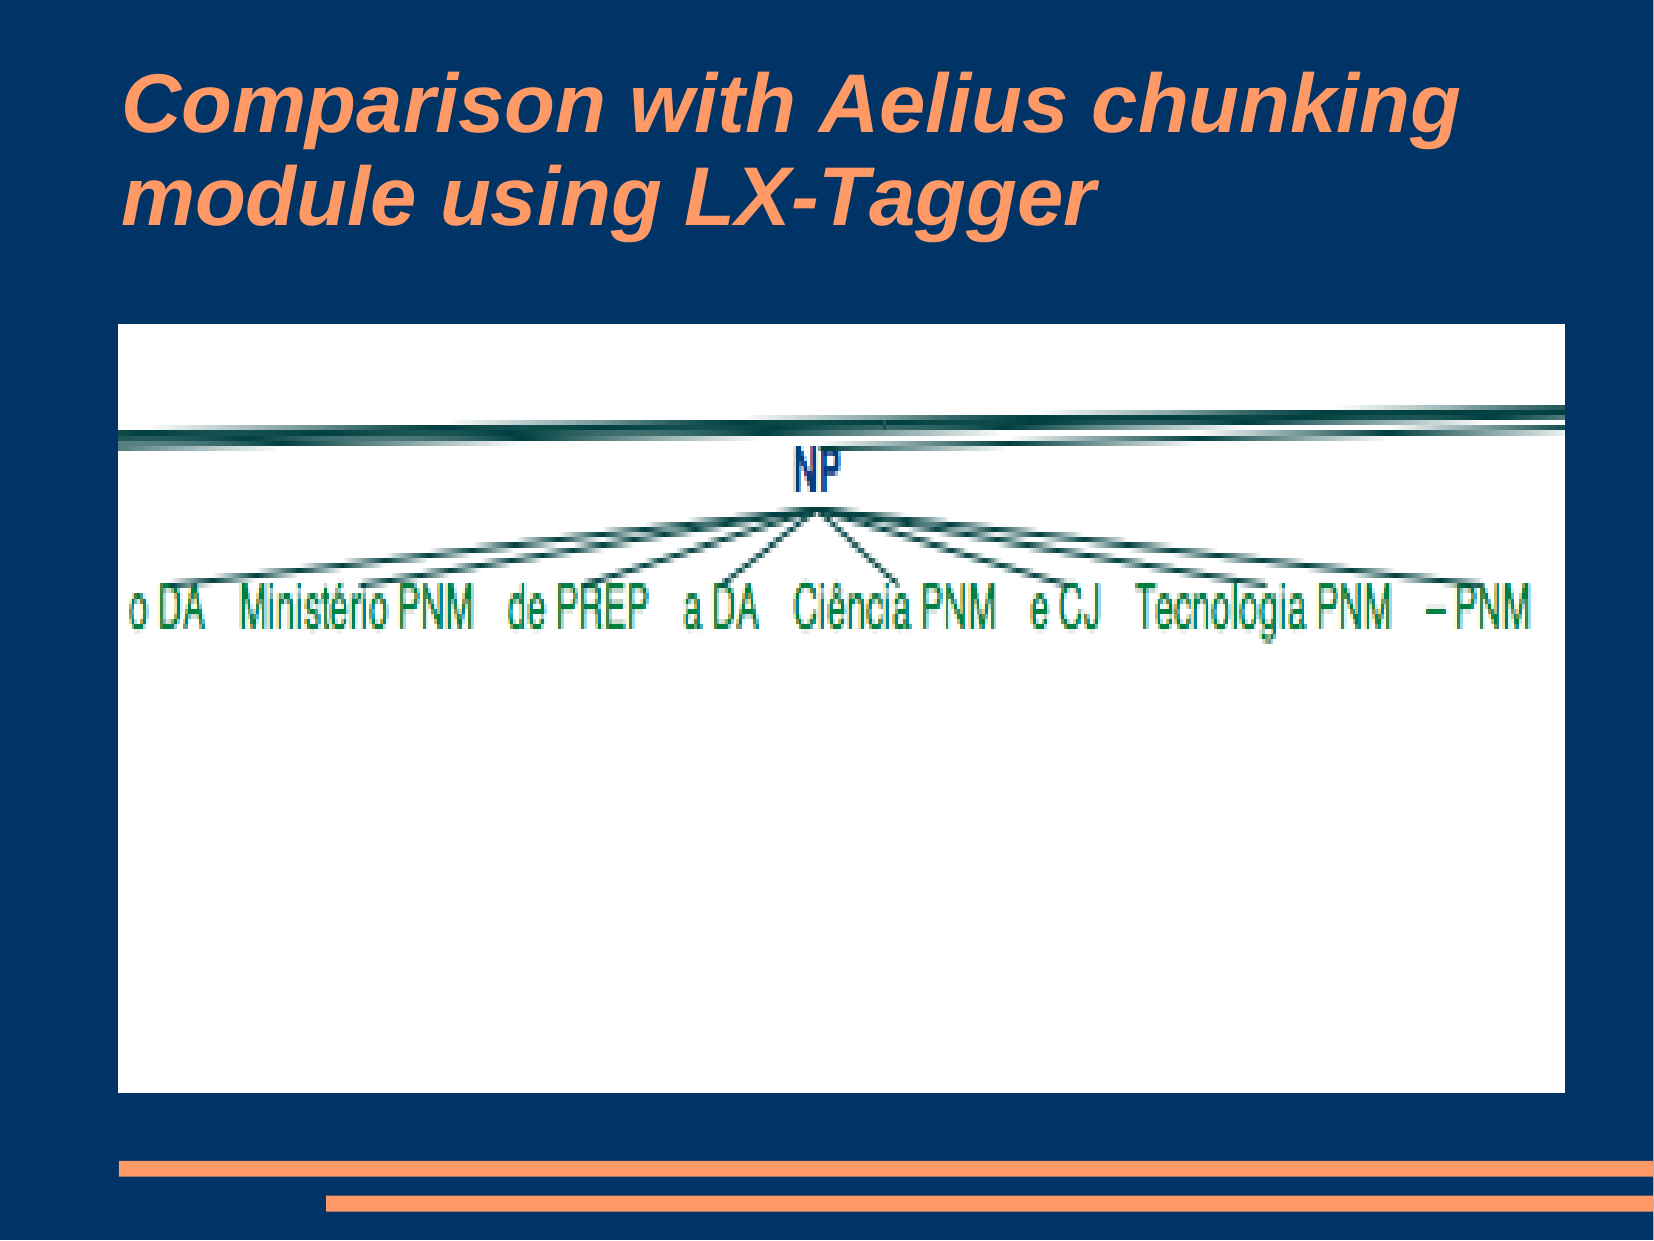

# Comparison with Aelius chunking module using LX-Tagger